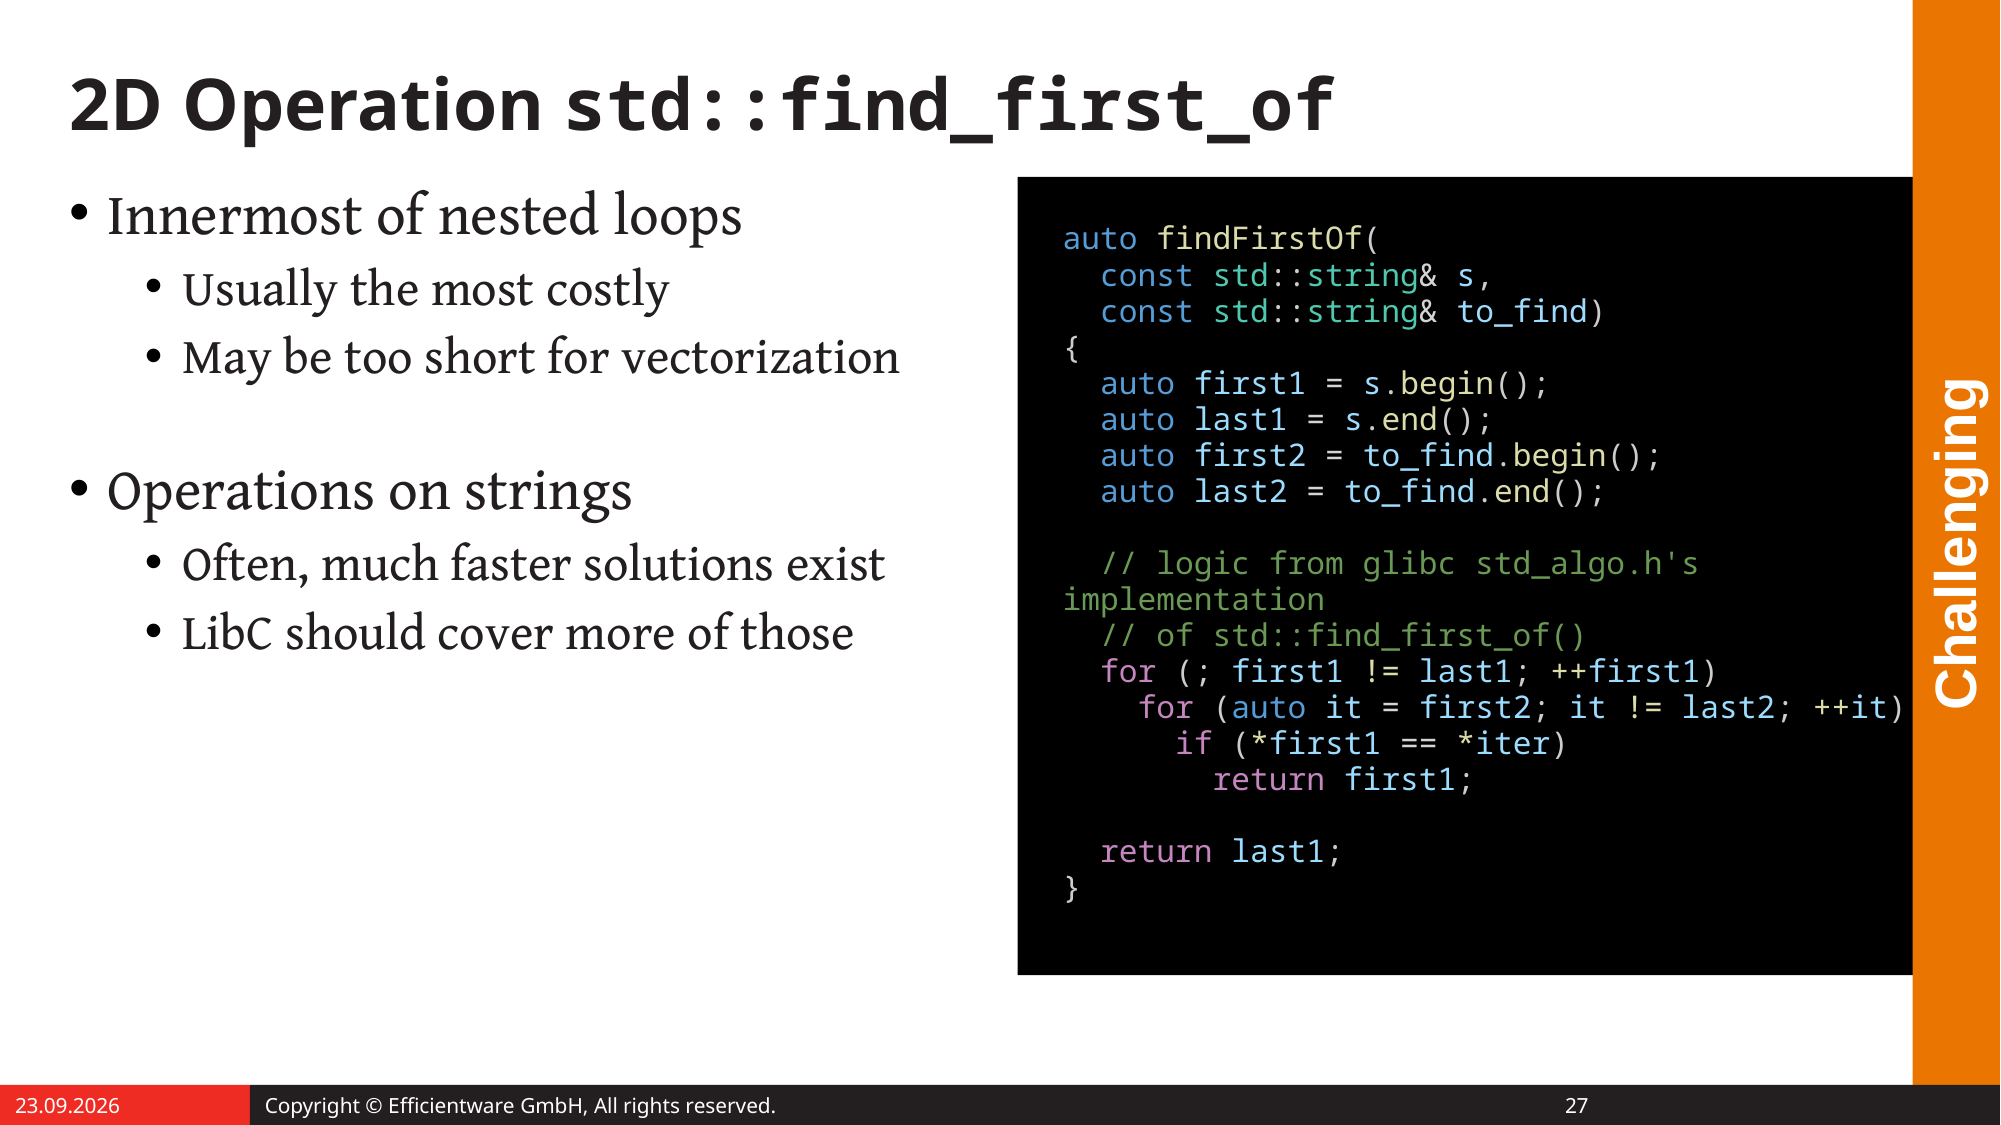

2D Operation std::find_first_of
Innermost of nested loops
Usually the most costly
May be too short for vectorization
Operations on strings
Often, much faster solutions exist
LibC should cover more of those
# auto findFirstOf( const std::string& s, const std::string& to_find) { auto first1 = s.begin(); auto last1 = s.end(); auto first2 = to_find.begin(); auto last2 = to_find.end(); // logic from glibc std_algo.h's implementation // of std::find_first_of()   for (; first1 != last1; ++first1) for (auto it = first2; it != last2; ++it) if (*first1 == *iter) return first1;   return last1; }
Challenging
Copyright © Efficientware GmbH, All rights reserved.